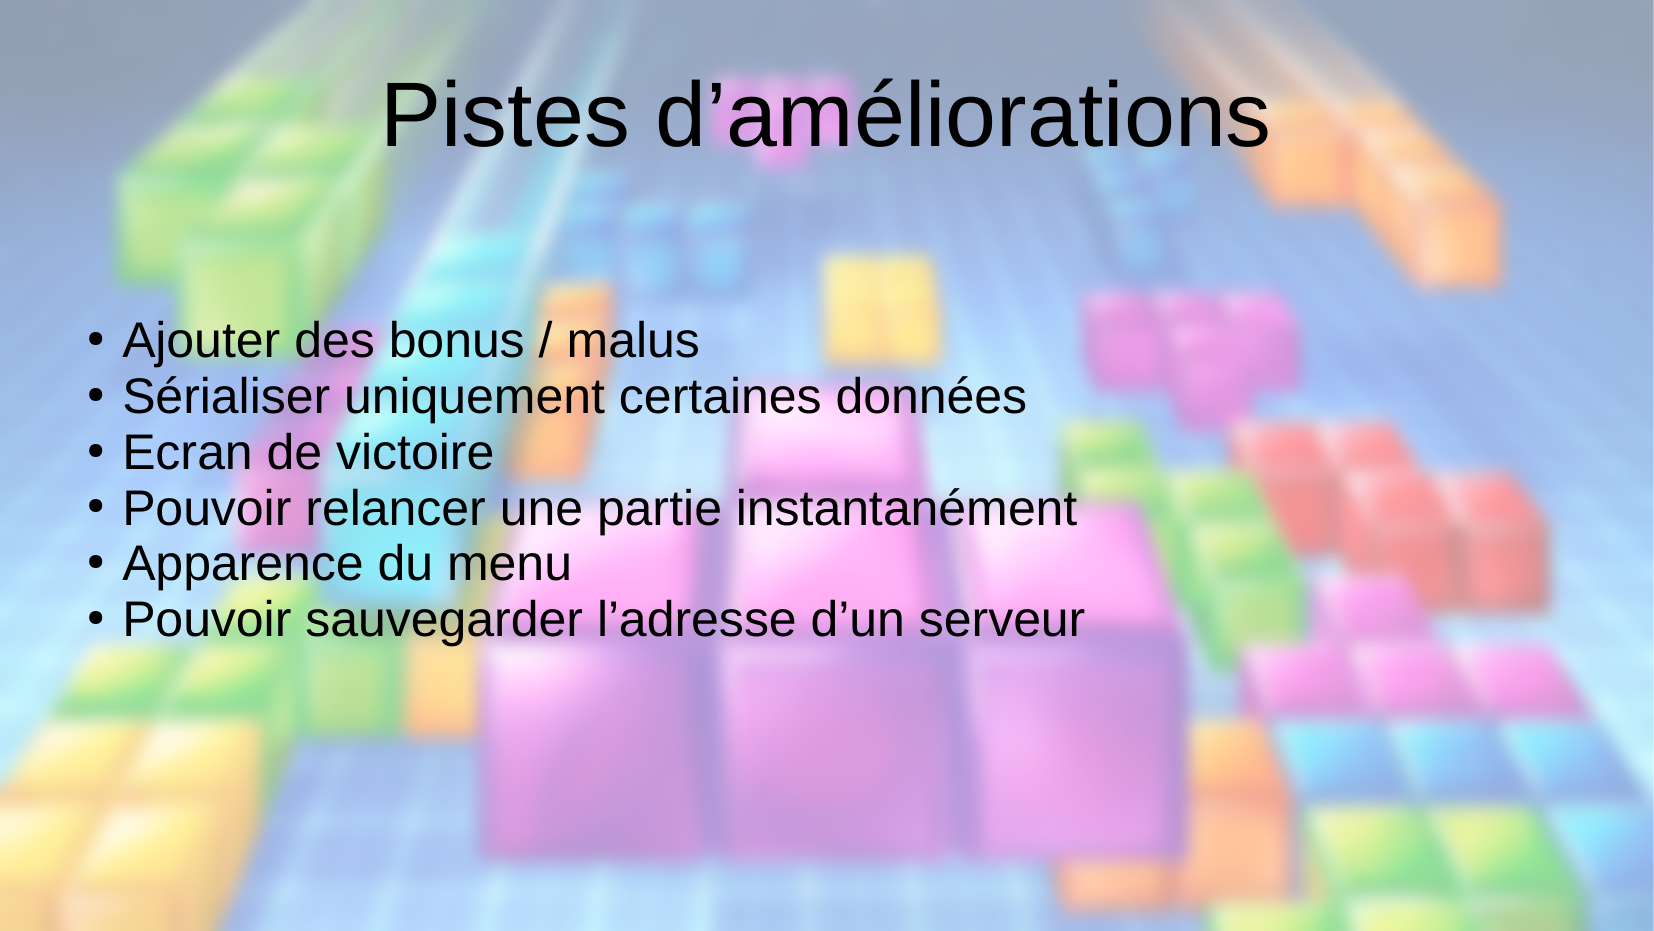

# Pistes d’améliorations
Ajouter des bonus / malus
Sérialiser uniquement certaines données
Ecran de victoire
Pouvoir relancer une partie instantanément
Apparence du menu
Pouvoir sauvegarder l’adresse d’un serveur